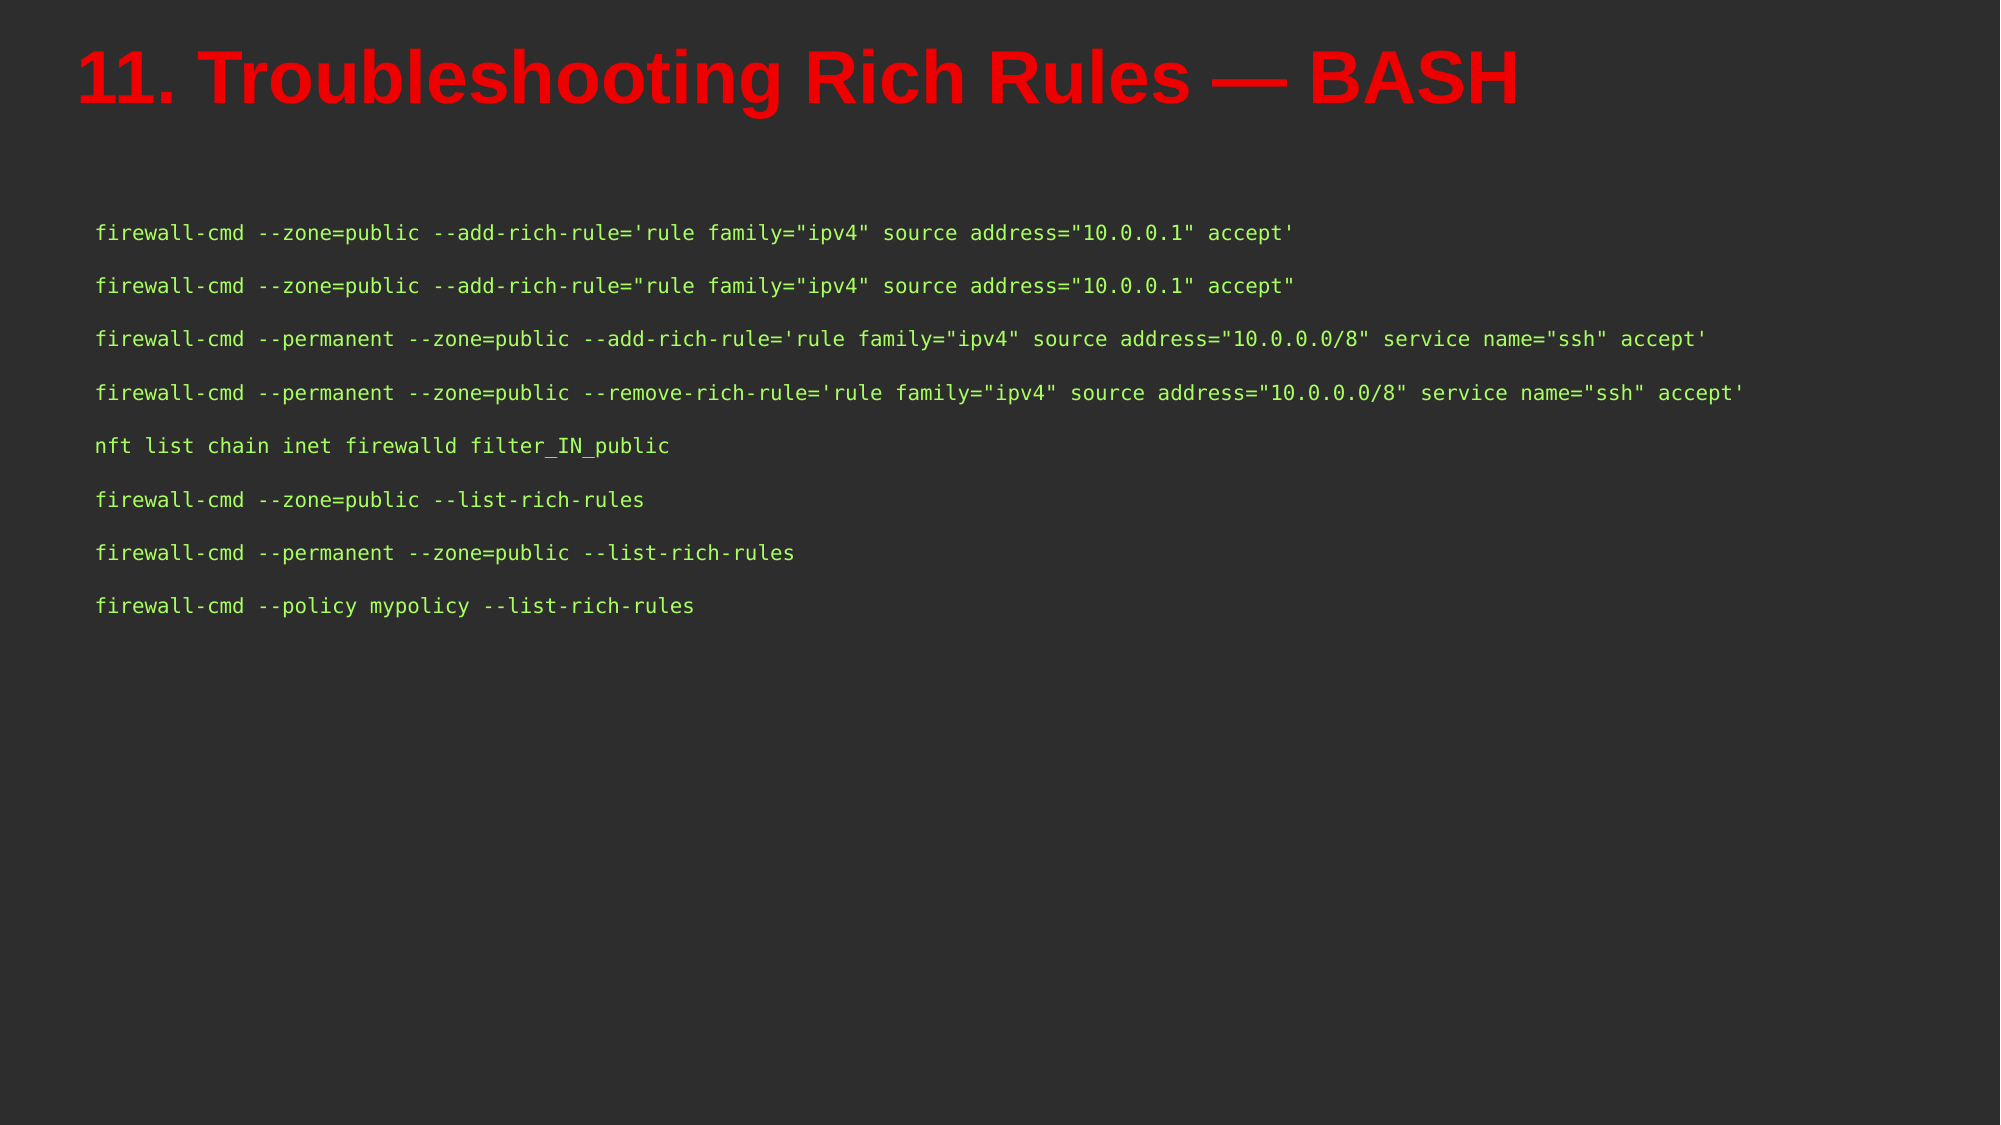

11. Troubleshooting Rich Rules — BASH
firewall-cmd --zone=public --add-rich-rule='rule family="ipv4" source address="10.0.0.1" accept'
firewall-cmd --zone=public --add-rich-rule="rule family="ipv4" source address="10.0.0.1" accept"
firewall-cmd --permanent --zone=public --add-rich-rule='rule family="ipv4" source address="10.0.0.0/8" service name="ssh" accept'
firewall-cmd --permanent --zone=public --remove-rich-rule='rule family="ipv4" source address="10.0.0.0/8" service name="ssh" accept'
nft list chain inet firewalld filter_IN_public
firewall-cmd --zone=public --list-rich-rules
firewall-cmd --permanent --zone=public --list-rich-rules
firewall-cmd --policy mypolicy --list-rich-rules